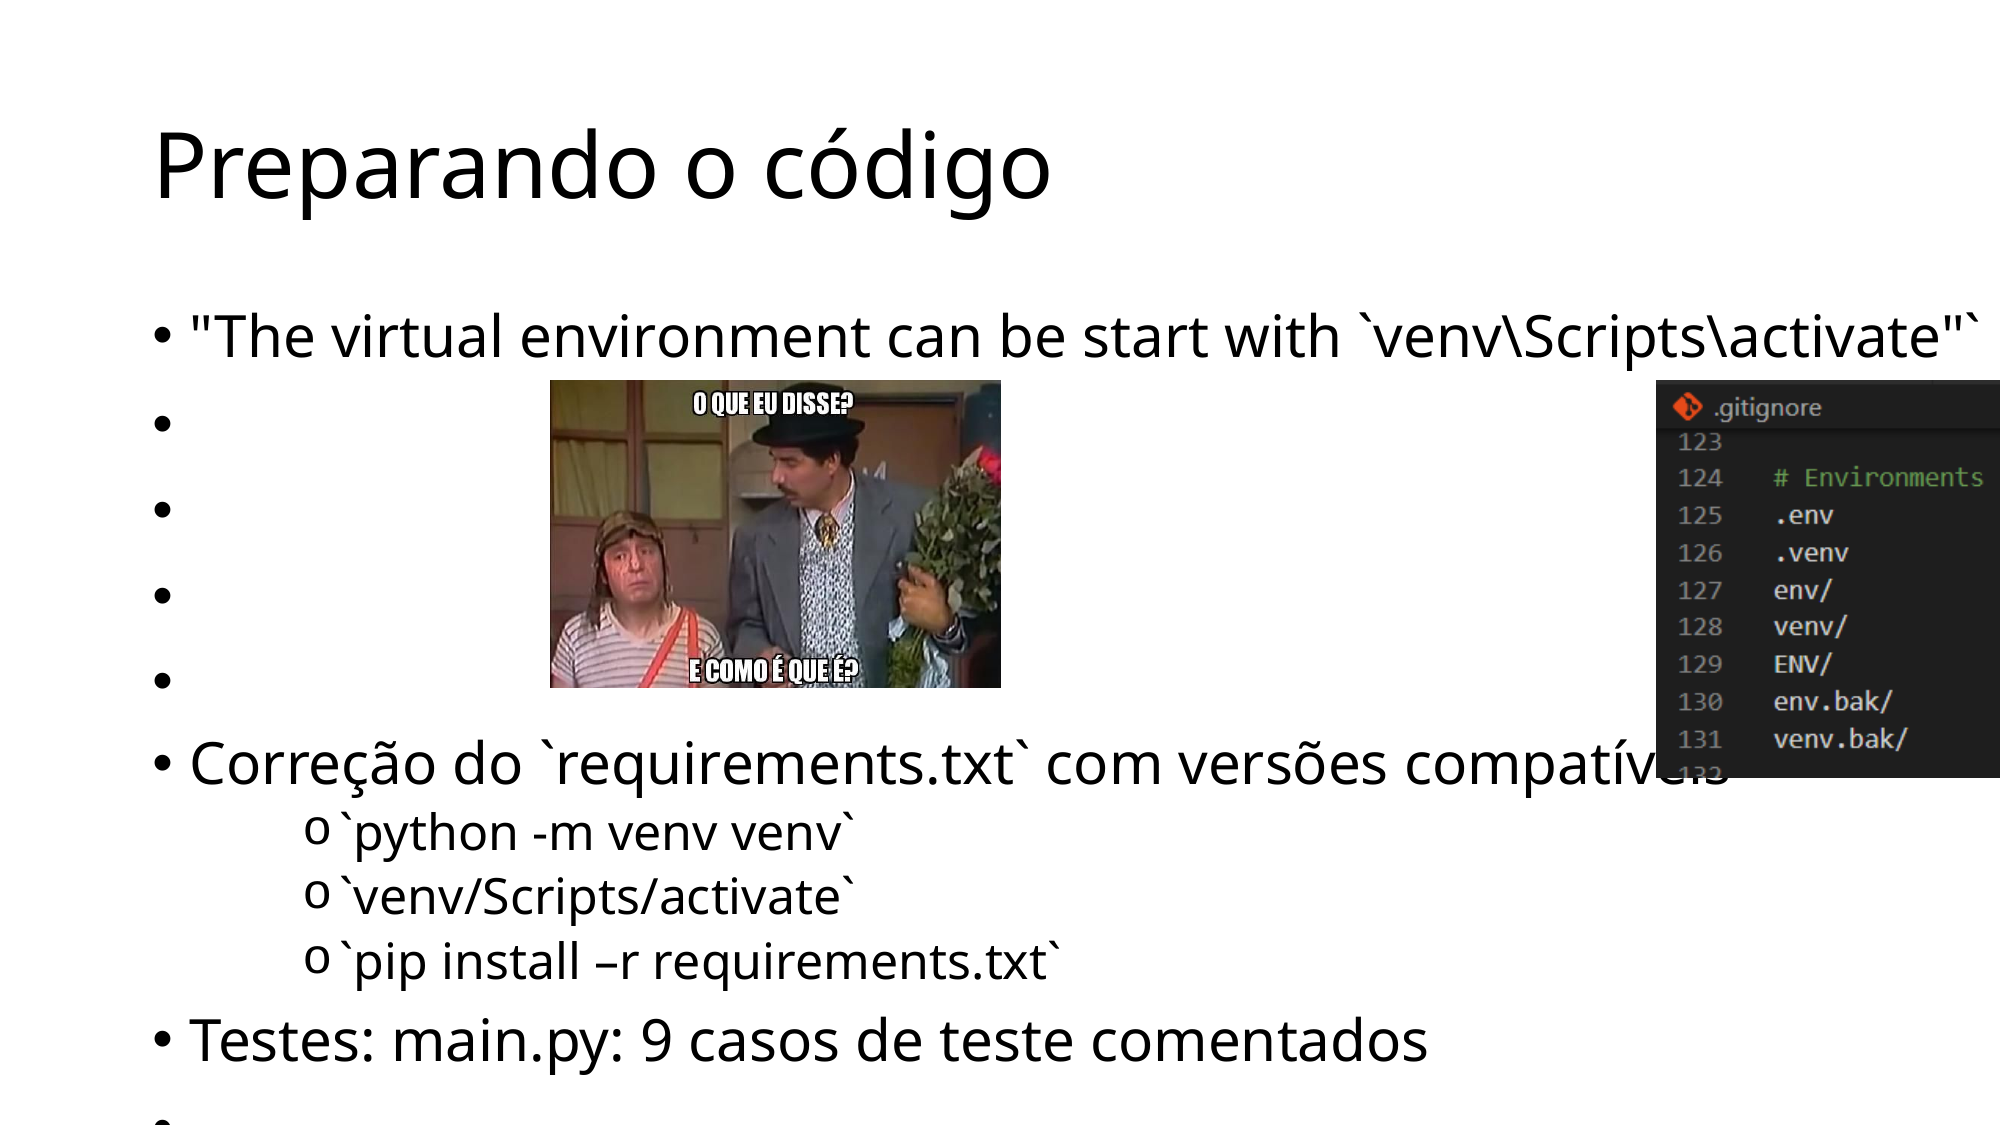

# Preparando o código
"The virtual environment can be start with `venv\Scripts\activate"`
Correção do `requirements.txt` com versões compatíveis
`python -m venv venv`
`venv/Scripts/activate`
`pip install –r requirements.txt`
Testes: main.py: 9 casos de teste comentados